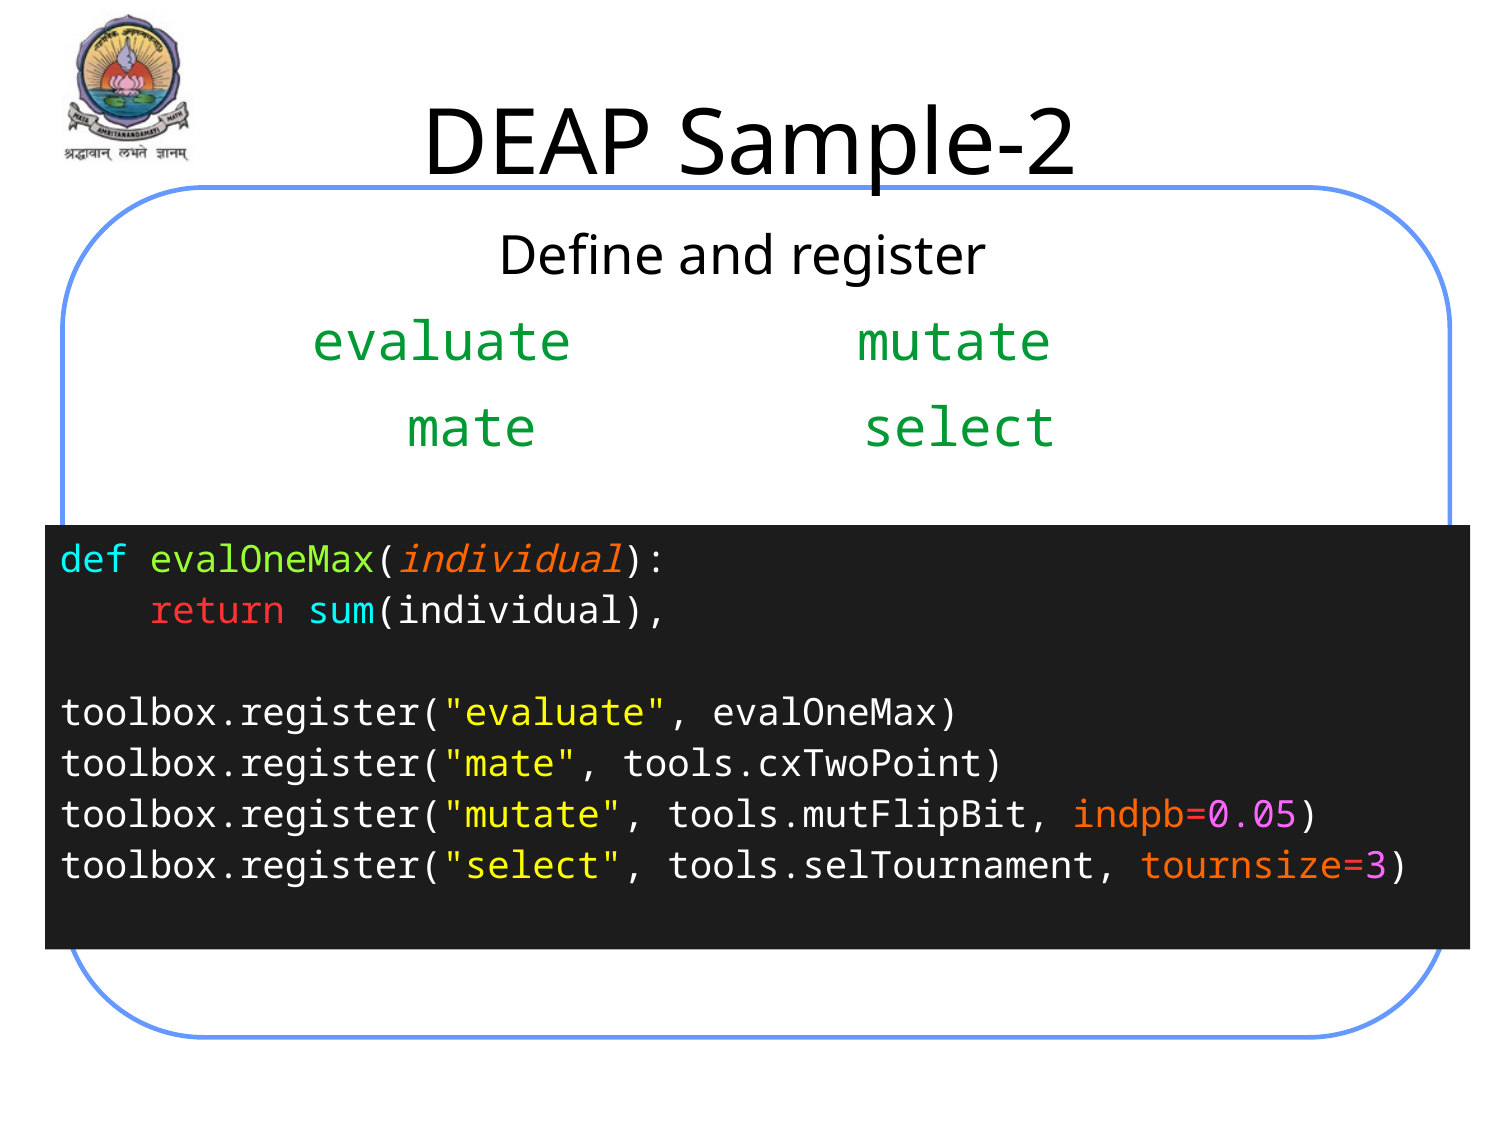

# DEAP Sample-2
Define and register
	 evaluate 			 mutate
		 	 mate select
def evalOneMax(individual):
 return sum(individual),
toolbox.register("evaluate", evalOneMax)
toolbox.register("mate", tools.cxTwoPoint)
toolbox.register("mutate", tools.mutFlipBit, indpb=0.05)
toolbox.register("select", tools.selTournament, tournsize=3)